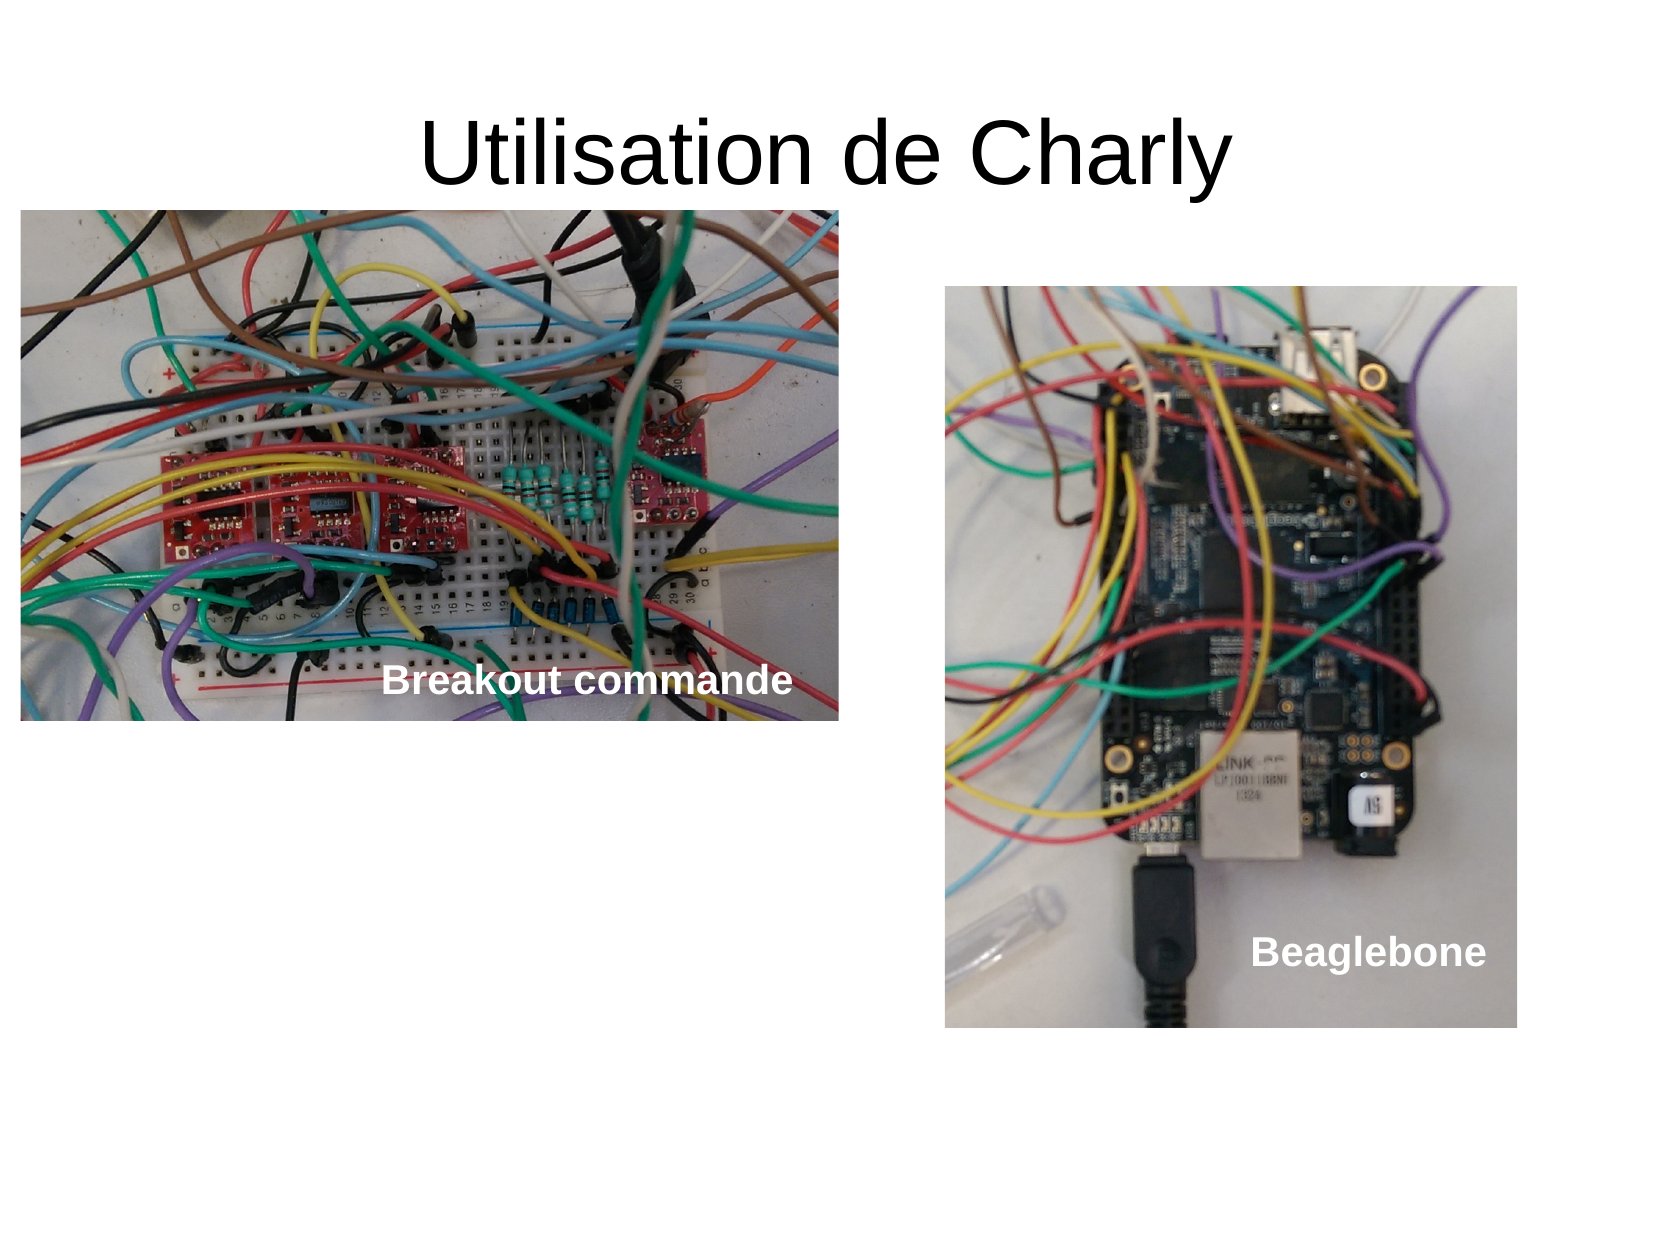

# Utilisation de Charly
Breakout commande
Beaglebone